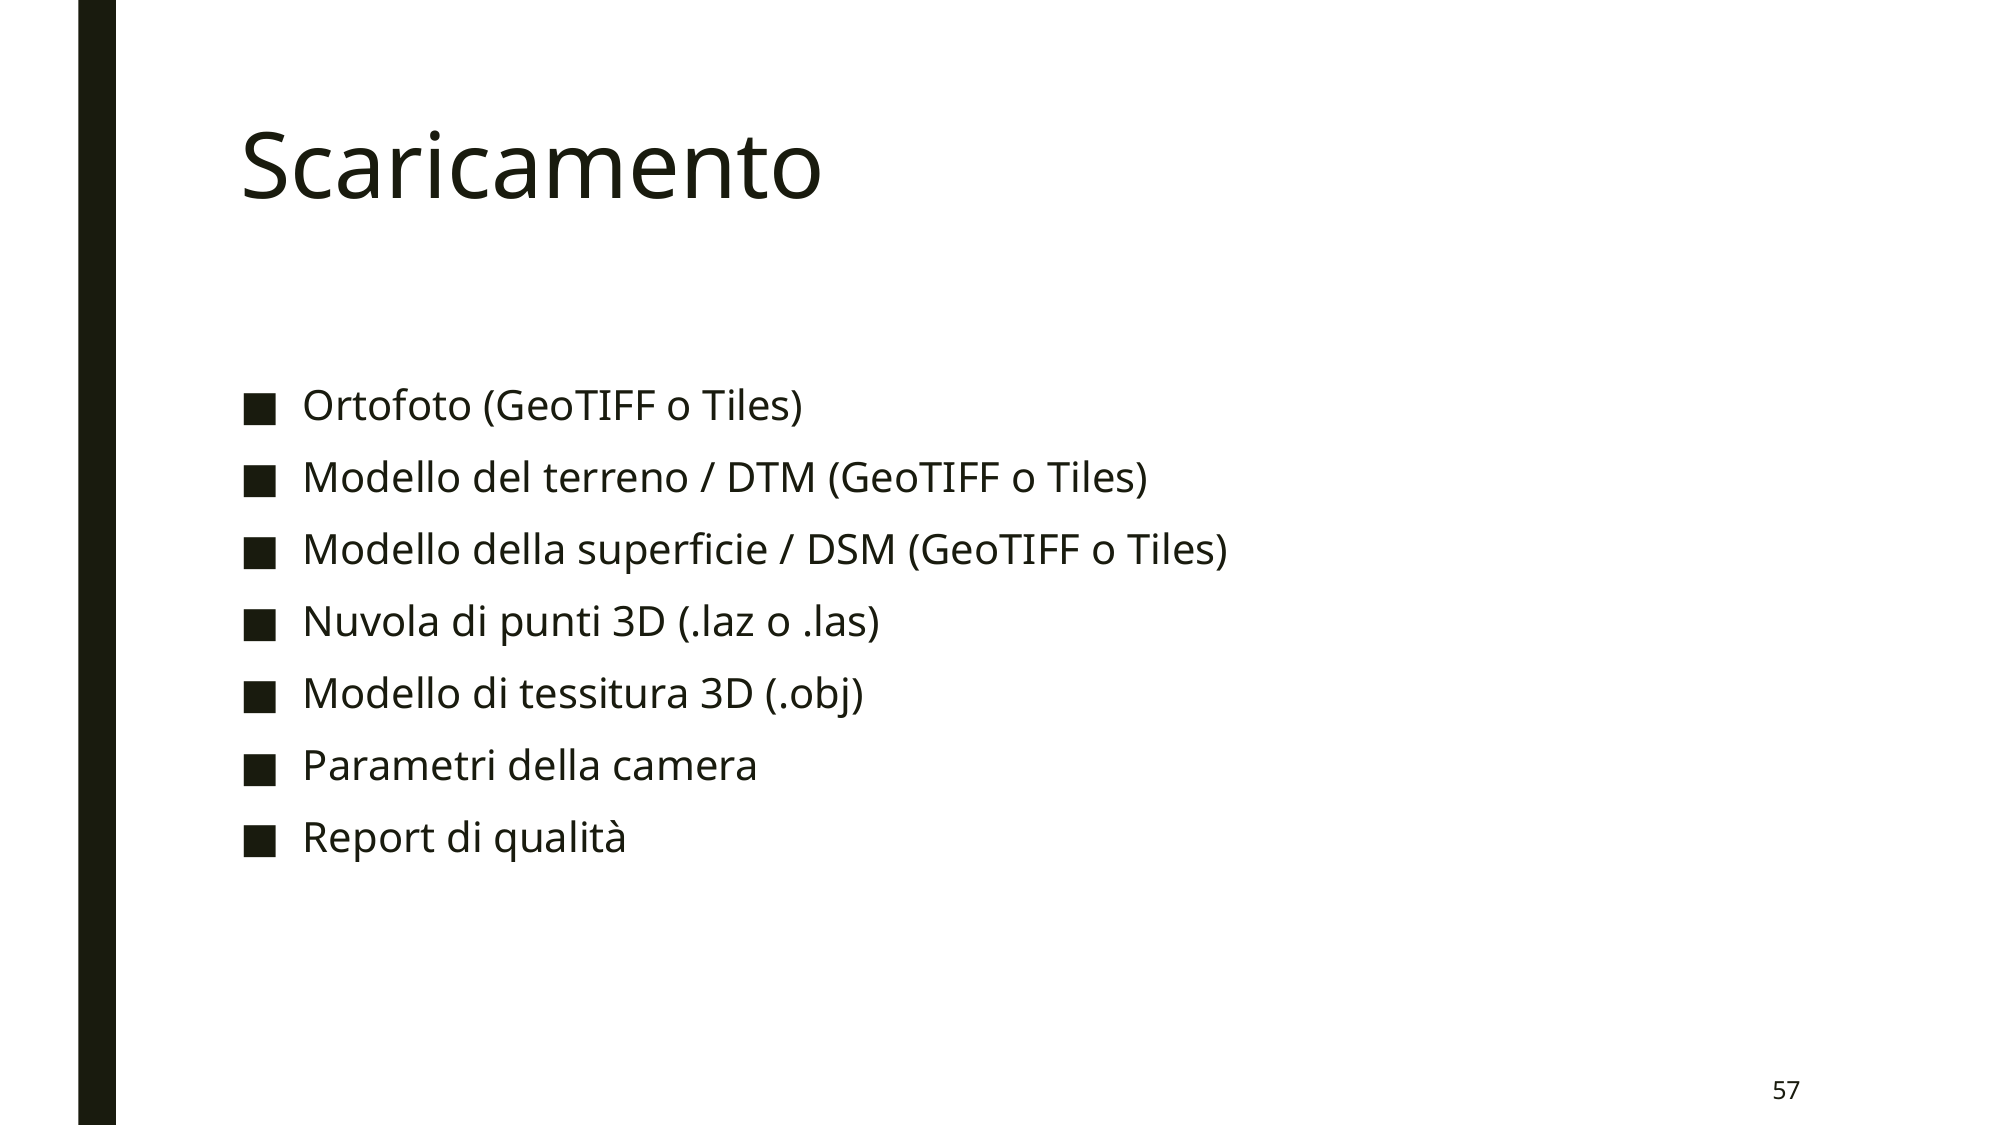

# Scaricamento
Ortofoto (GeoTIFF o Tiles)
Modello del terreno / DTM (GeoTIFF o Tiles)
Modello della superficie / DSM (GeoTIFF o Tiles)
Nuvola di punti 3D (.laz o .las)
Modello di tessitura 3D (.obj)
Parametri della camera
Report di qualità